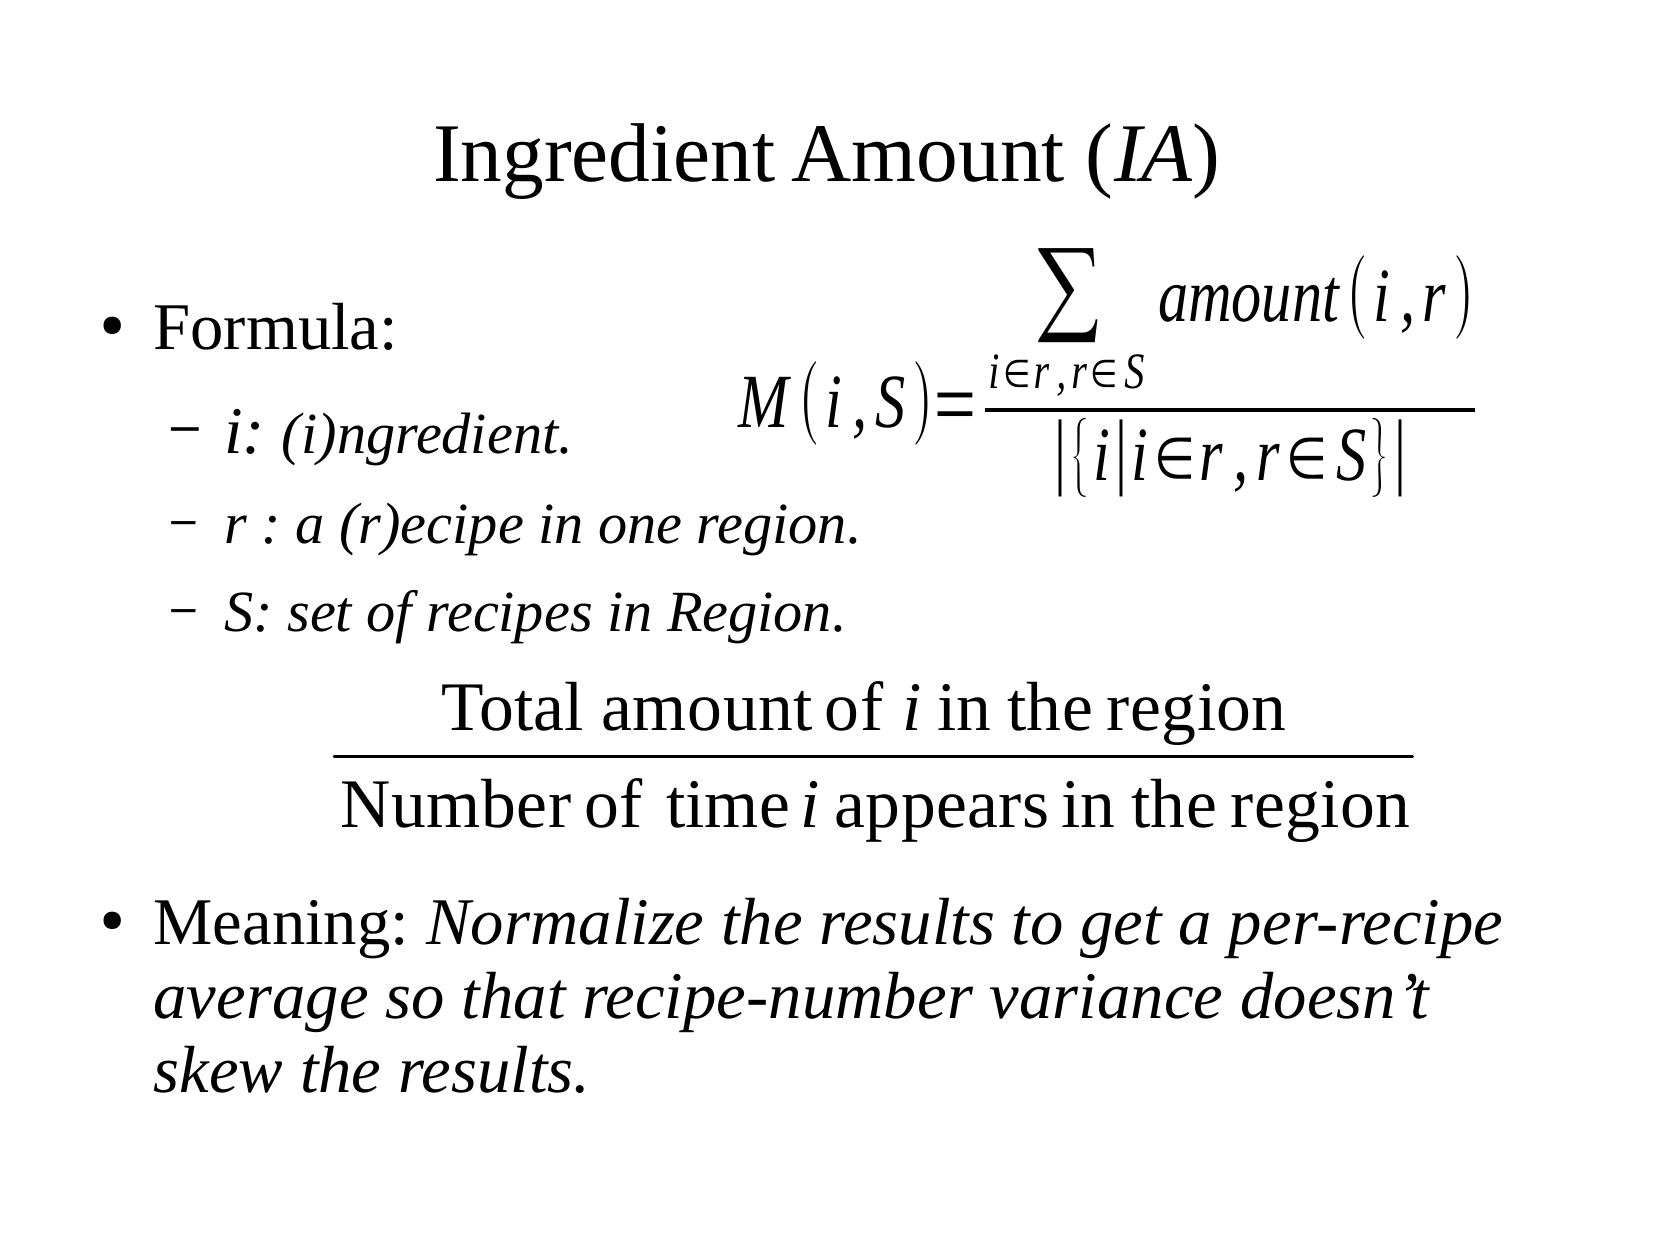

# Ingredient Amount (IA)
Formula:
i: (i)ngredient.
r : a (r)ecipe in one region.
S: set of recipes in Region.
Meaning: Normalize the results to get a per-recipe average so that recipe-number variance doesn’t skew the results.